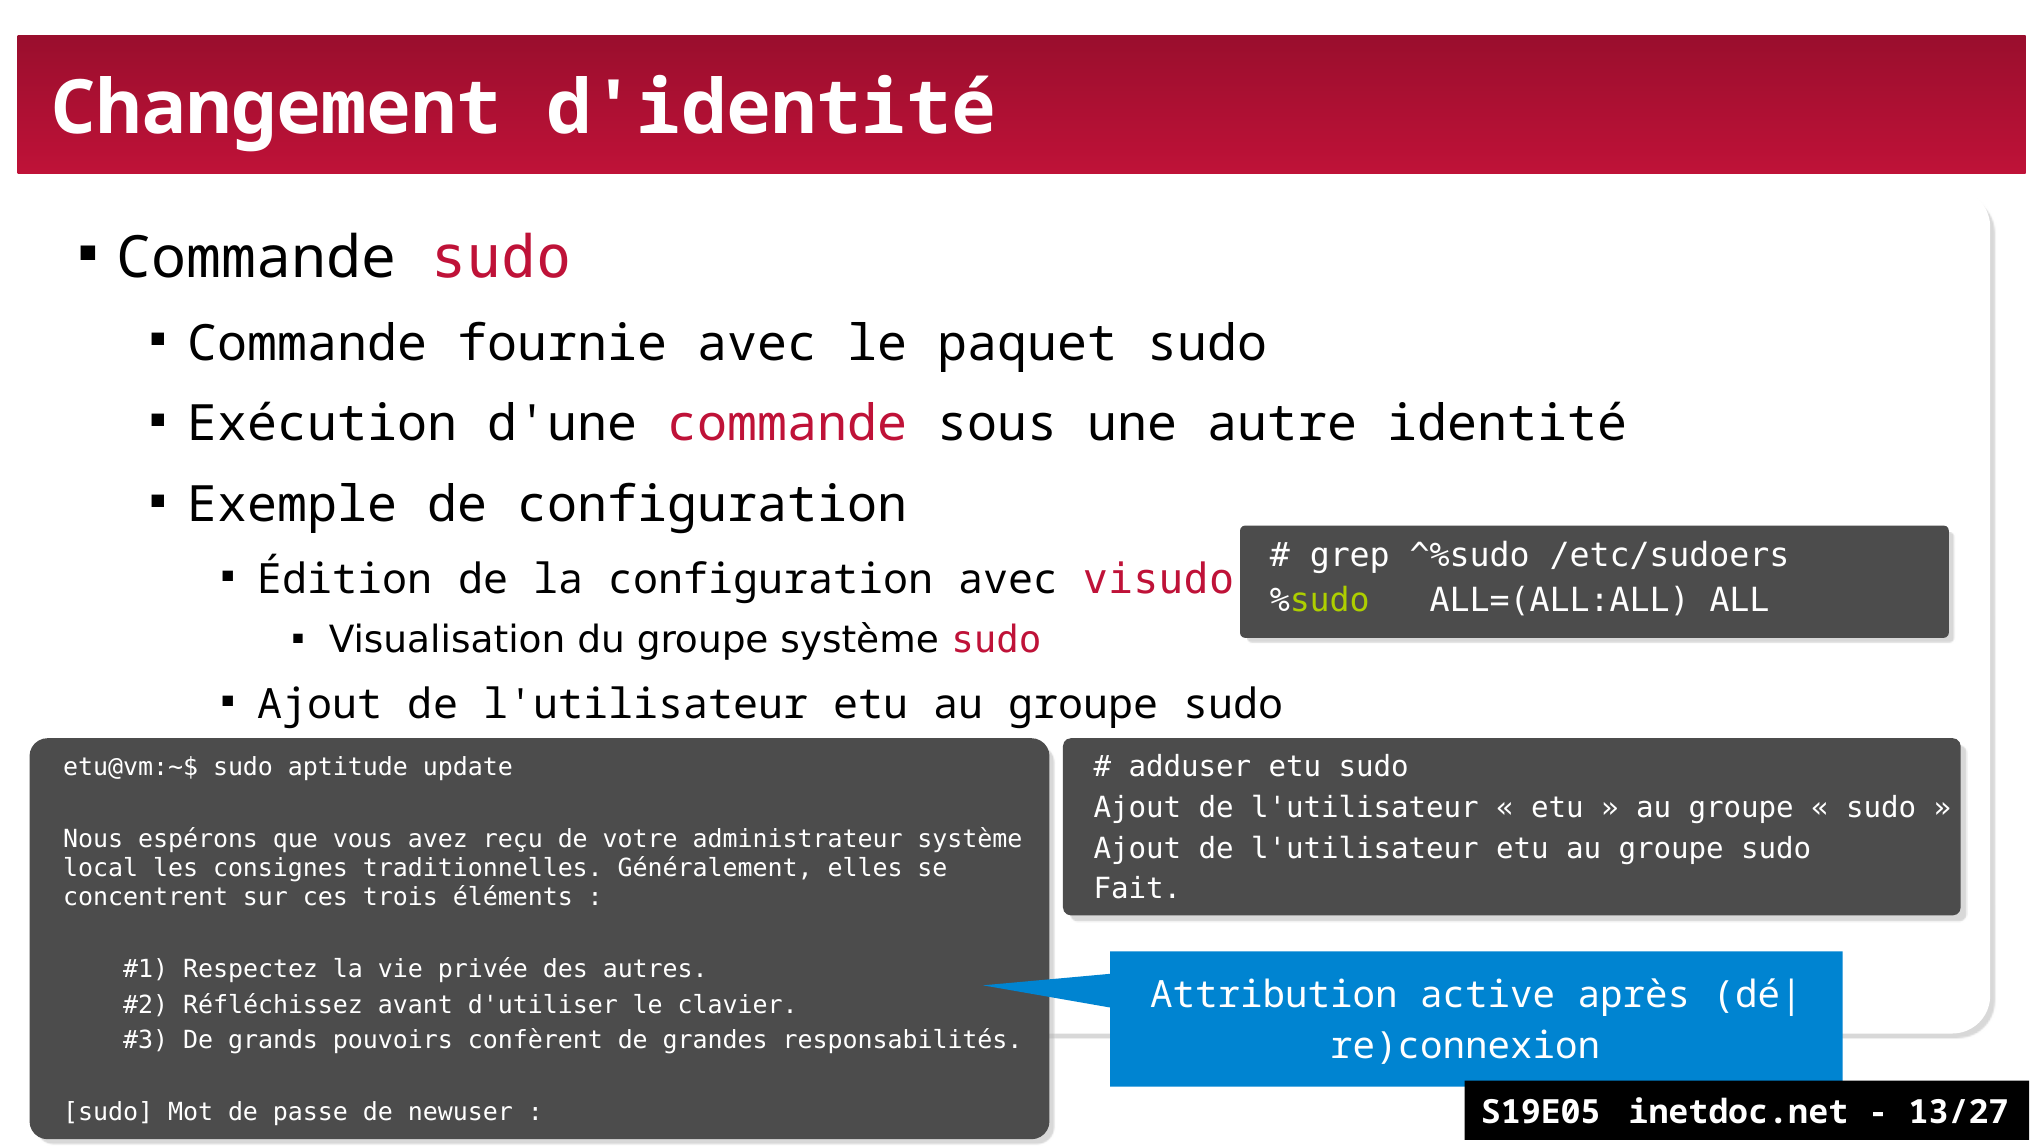

Changement d'identité
Commande sudo
Commande fournie avec le paquet sudo
Exécution d'une commande sous une autre identité
Exemple de configuration
Édition de la configuration avec visudo
Visualisation du groupe système sudo
Ajout de l'utilisateur etu au groupe sudo
# grep ^%sudo /etc/sudoers
%sudo ALL=(ALL:ALL) ALL
etu@vm:~$ sudo aptitude update
Nous espérons que vous avez reçu de votre administrateur système local les consignes traditionnelles. Généralement, elles se concentrent sur ces trois éléments :
 #1) Respectez la vie privée des autres.
 #2) Réfléchissez avant d'utiliser le clavier.
 #3) De grands pouvoirs confèrent de grandes responsabilités.
[sudo] Mot de passe de newuser :
# adduser etu sudo
Ajout de l'utilisateur « etu » au groupe « sudo »
Ajout de l'utilisateur etu au groupe sudo
Fait.
Attribution active après (dé|re)connexion
S19E05	inetdoc.net - /27